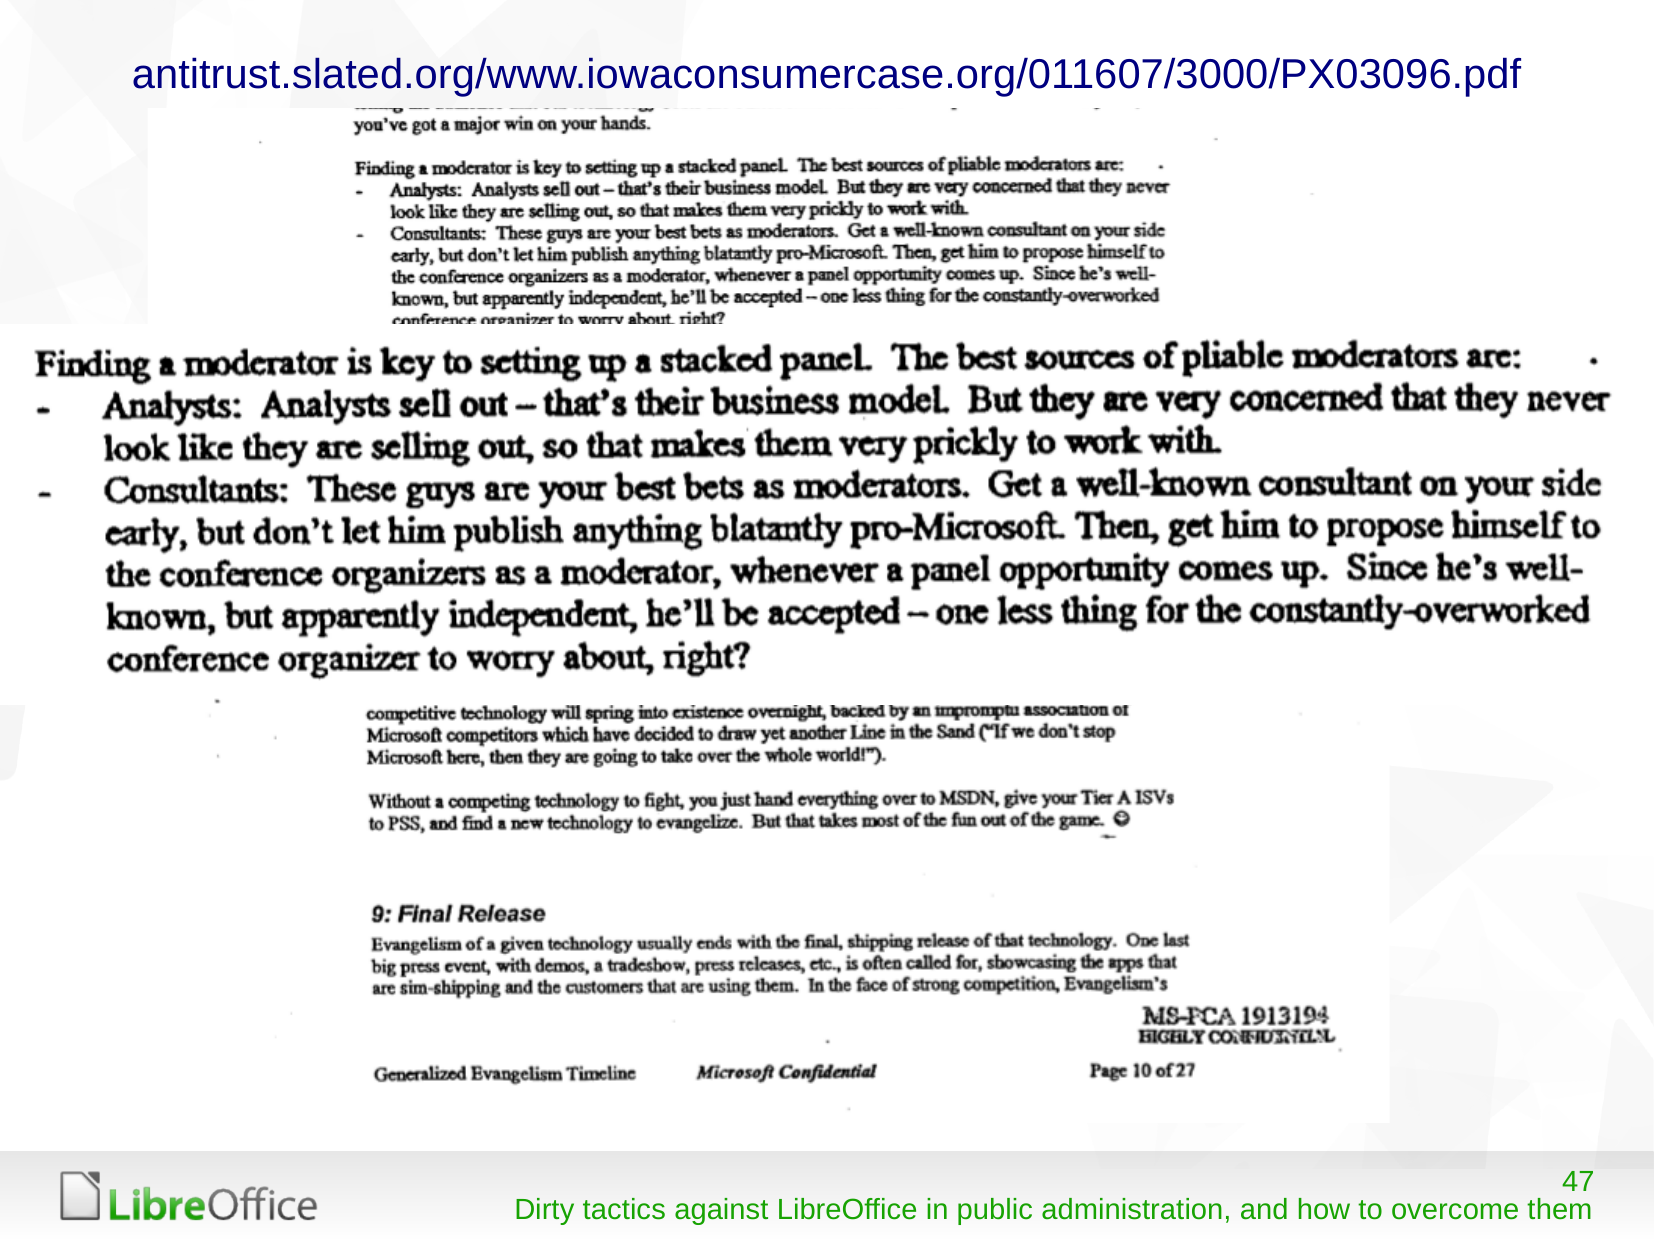

# antitrust.slated.org/www.iowaconsumercase.org/011607/3000/PX03096.pdf
47
Dirty tactics against LibreOffice in public administration, and how to overcome them